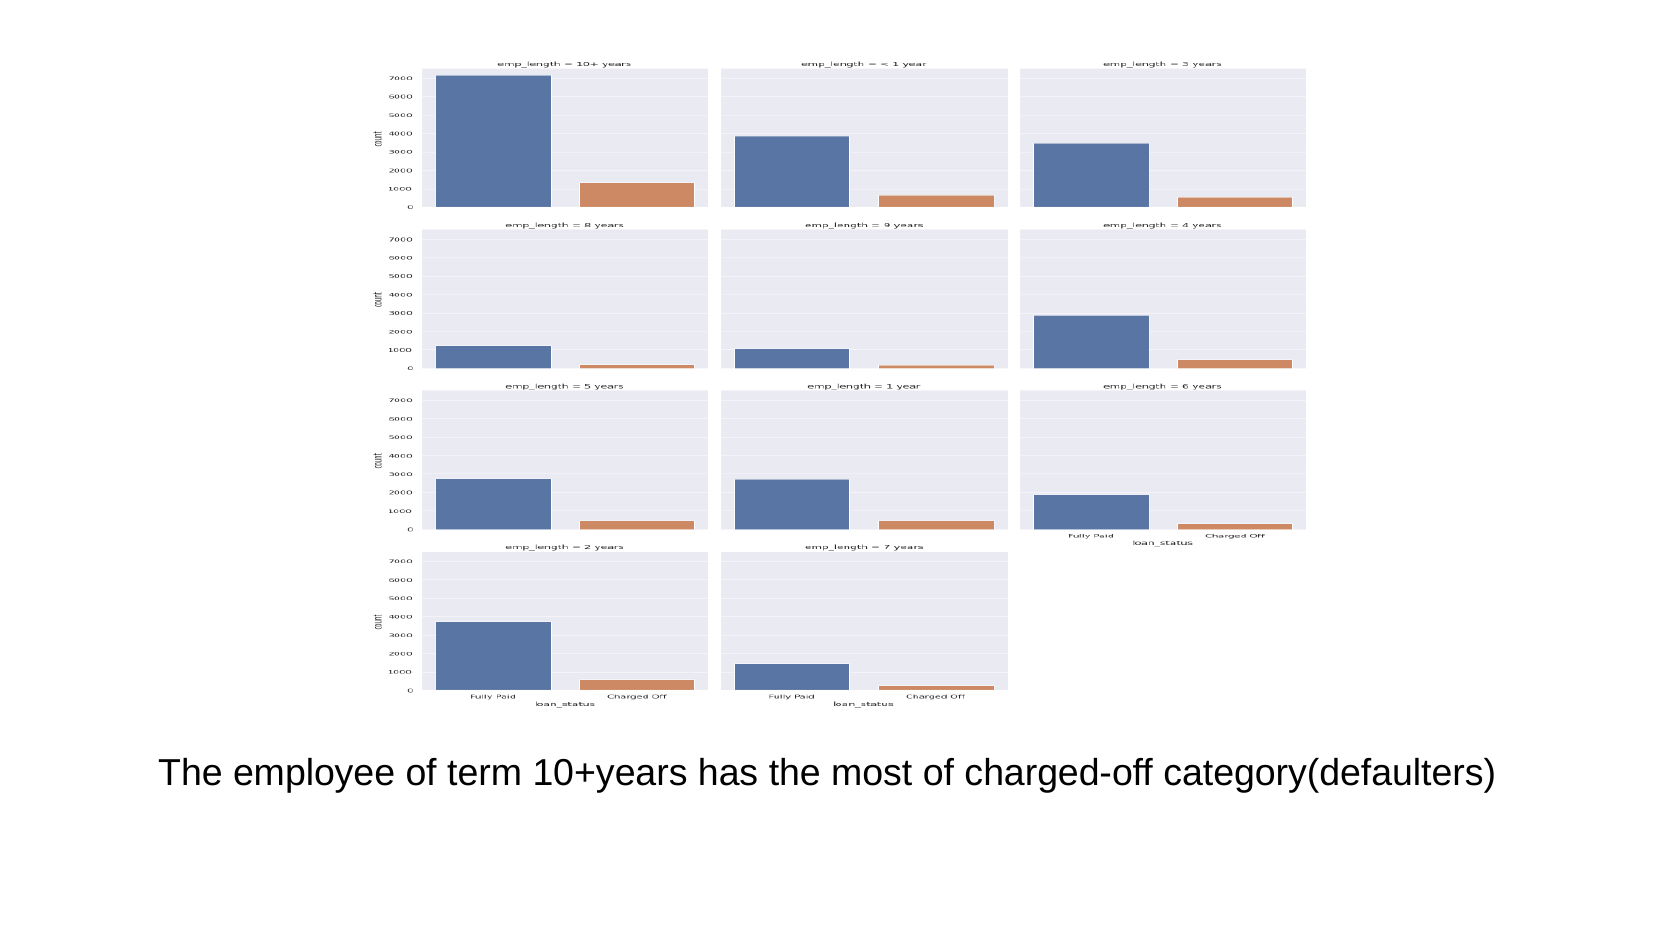

The employee of term 10+years has the most of charged-off category(defaulters)